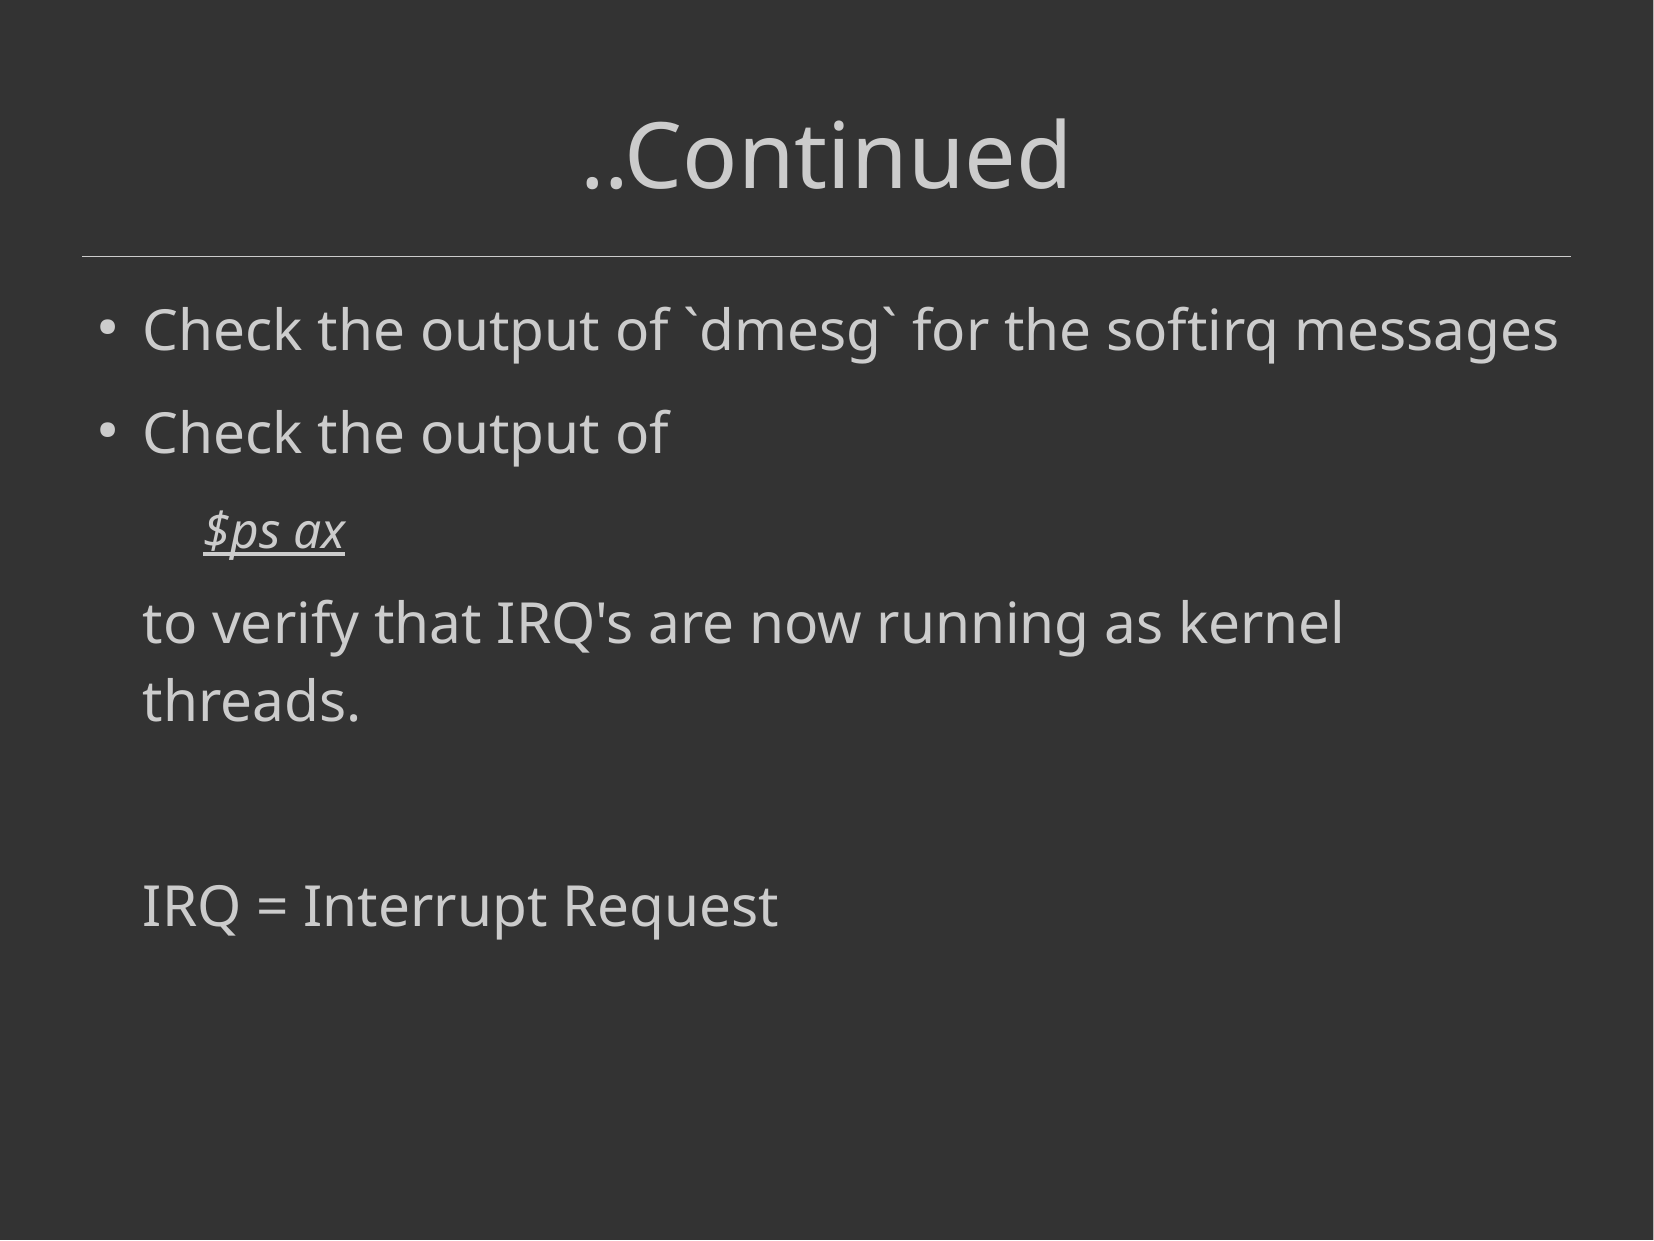

# ..Continued
Check the output of `dmesg` for the softirq messages
Check the output of
$ps ax
to verify that IRQ's are now running as kernel threads.
IRQ = Interrupt Request